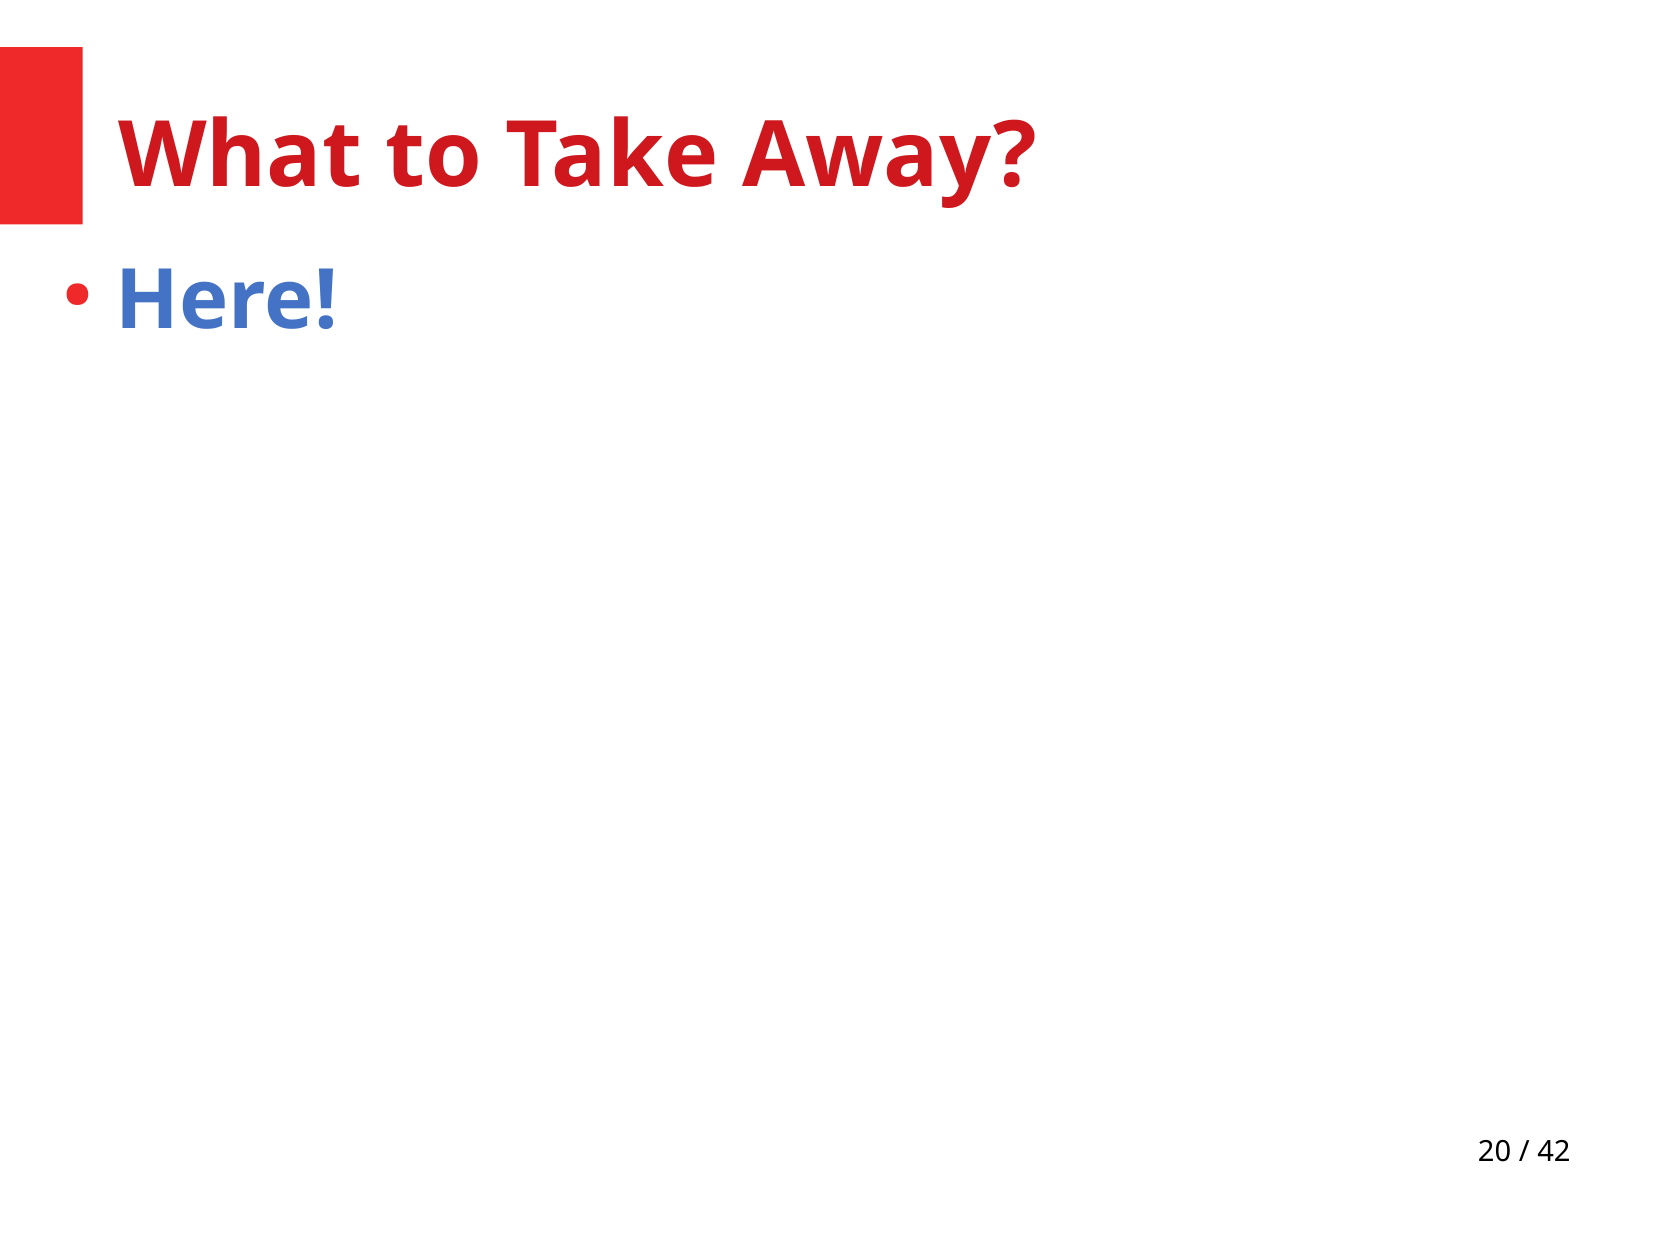

# What to Take Away?
Here!
20